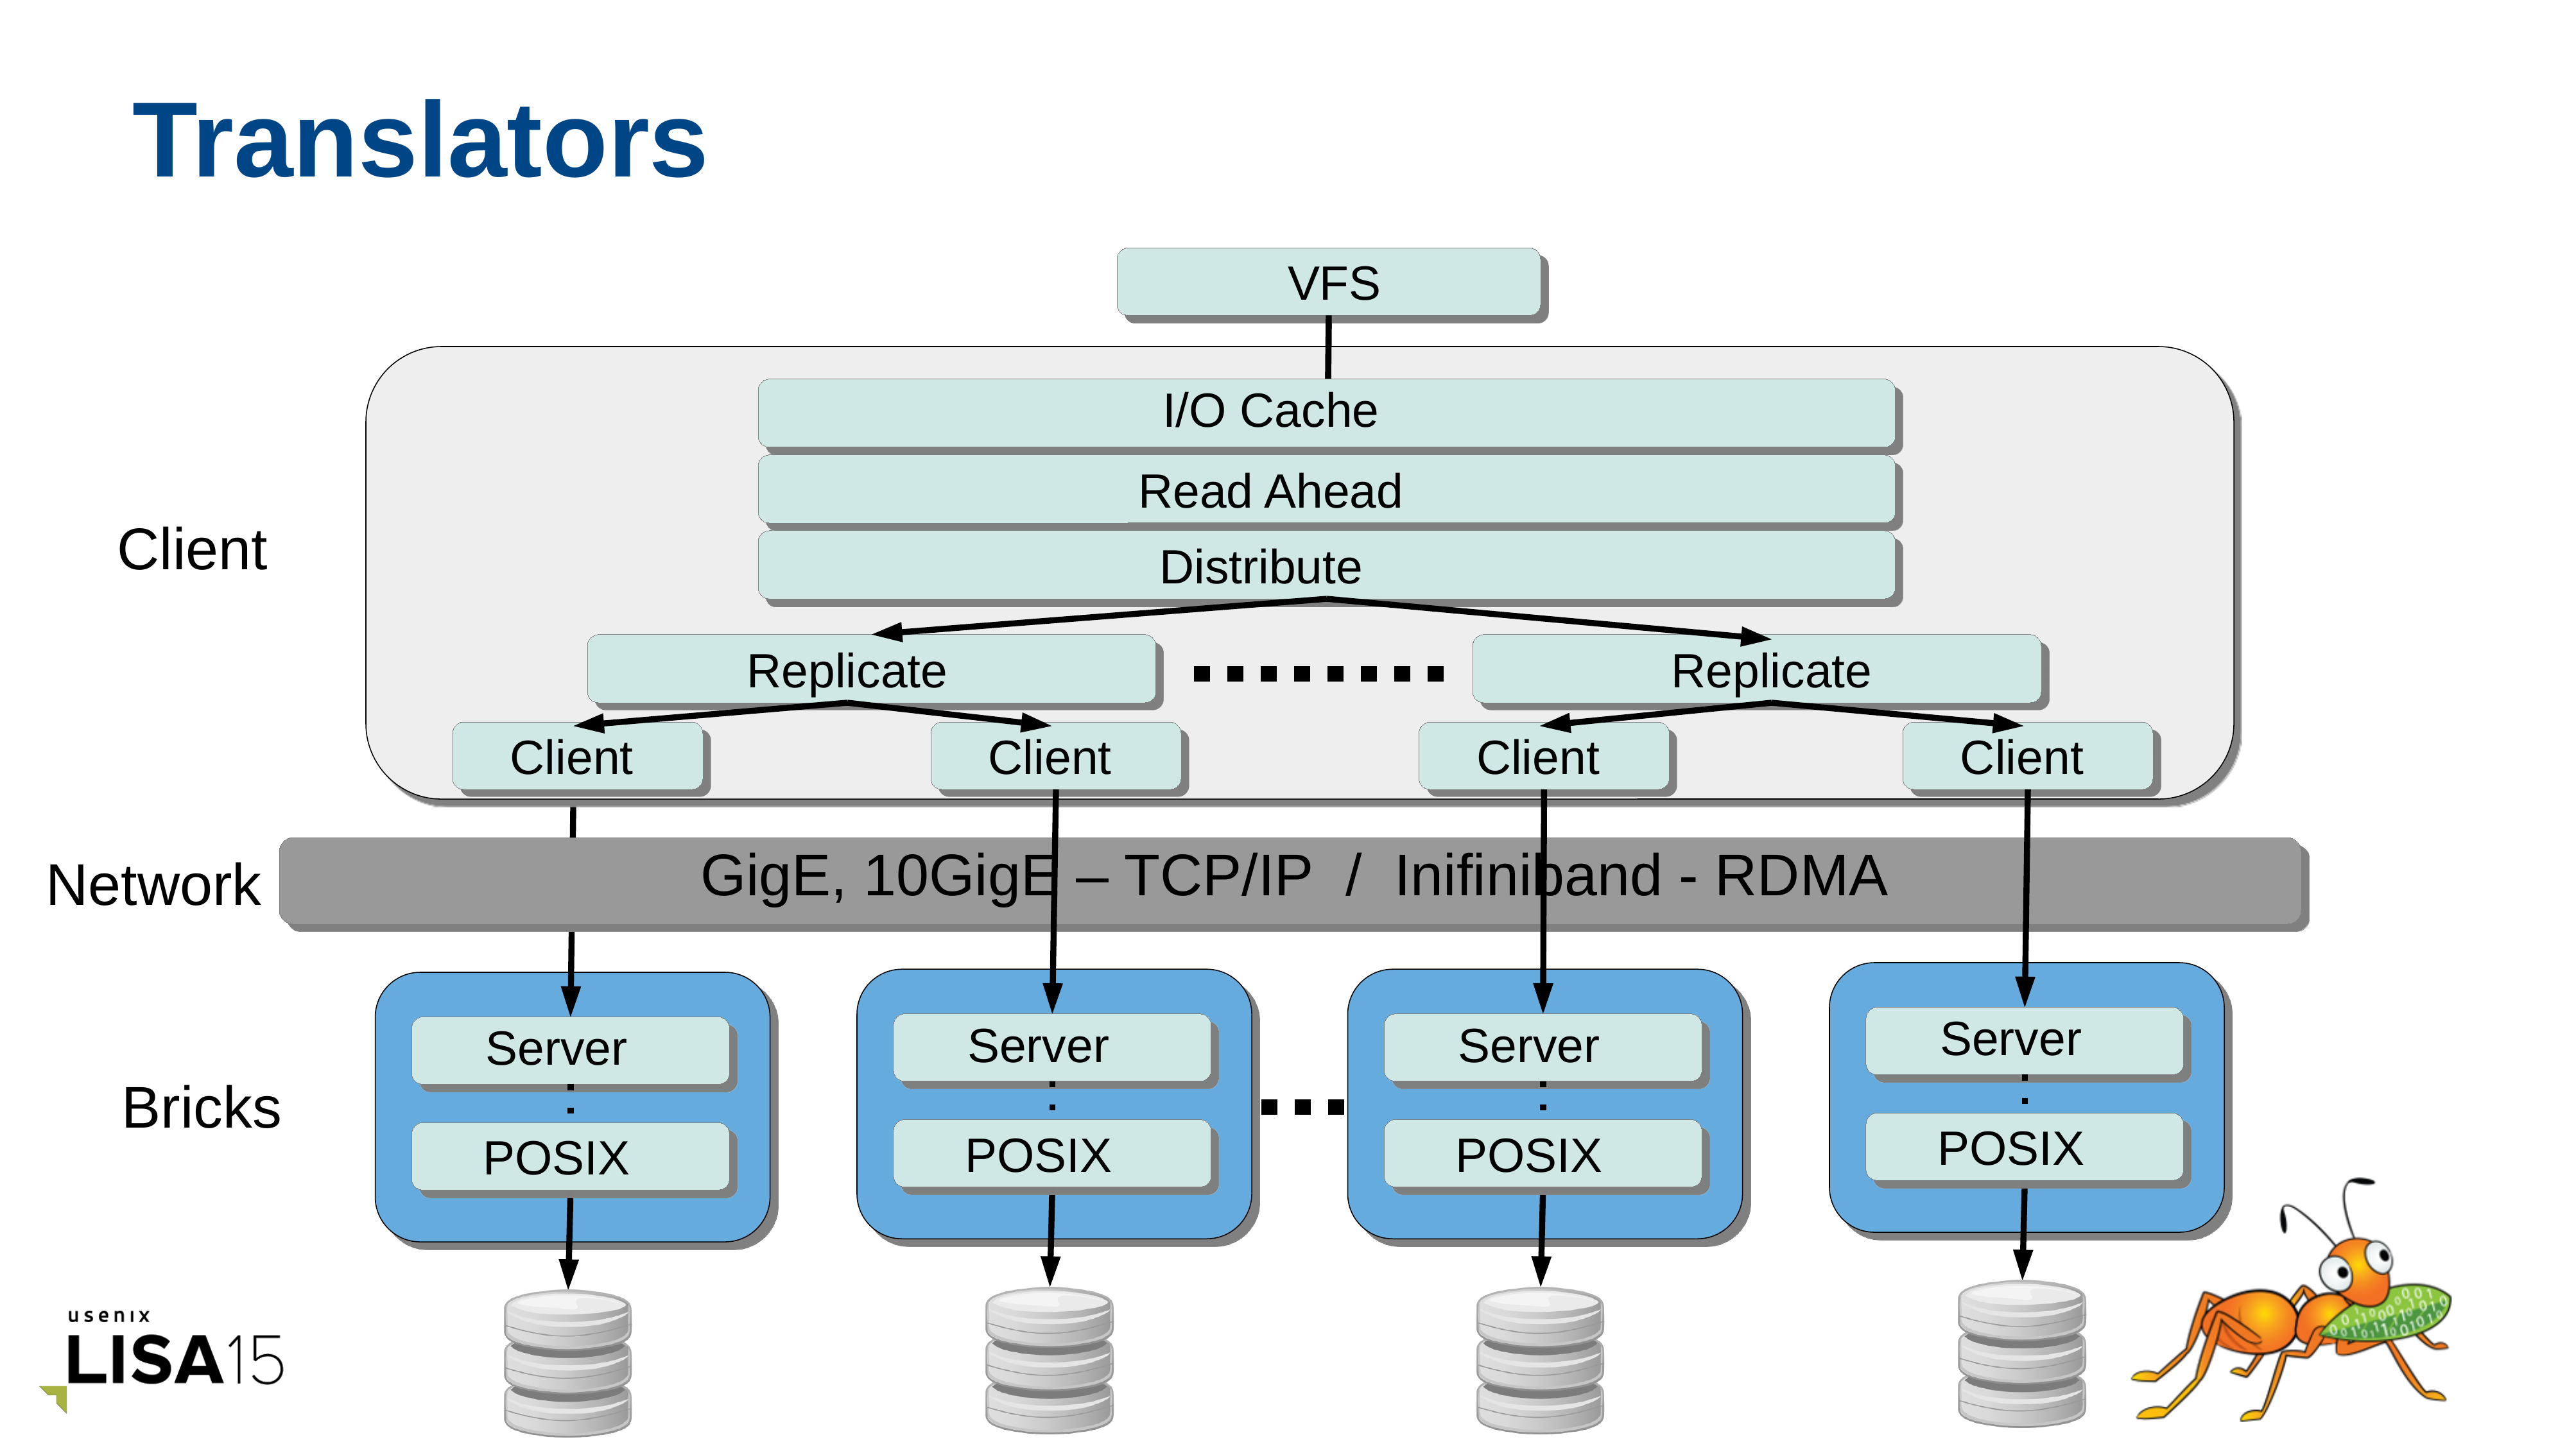

# Translators
VFS
I/O Cache
Read Ahead
Client
Distribute
Replicate
Replicate
Client
Client
Client
Client
GigE, 10GigE – TCP/IP / Inifiniband - RDMA
Network
Server
Server
Server
Server
Bricks
POSIX
POSIX
POSIX
POSIX